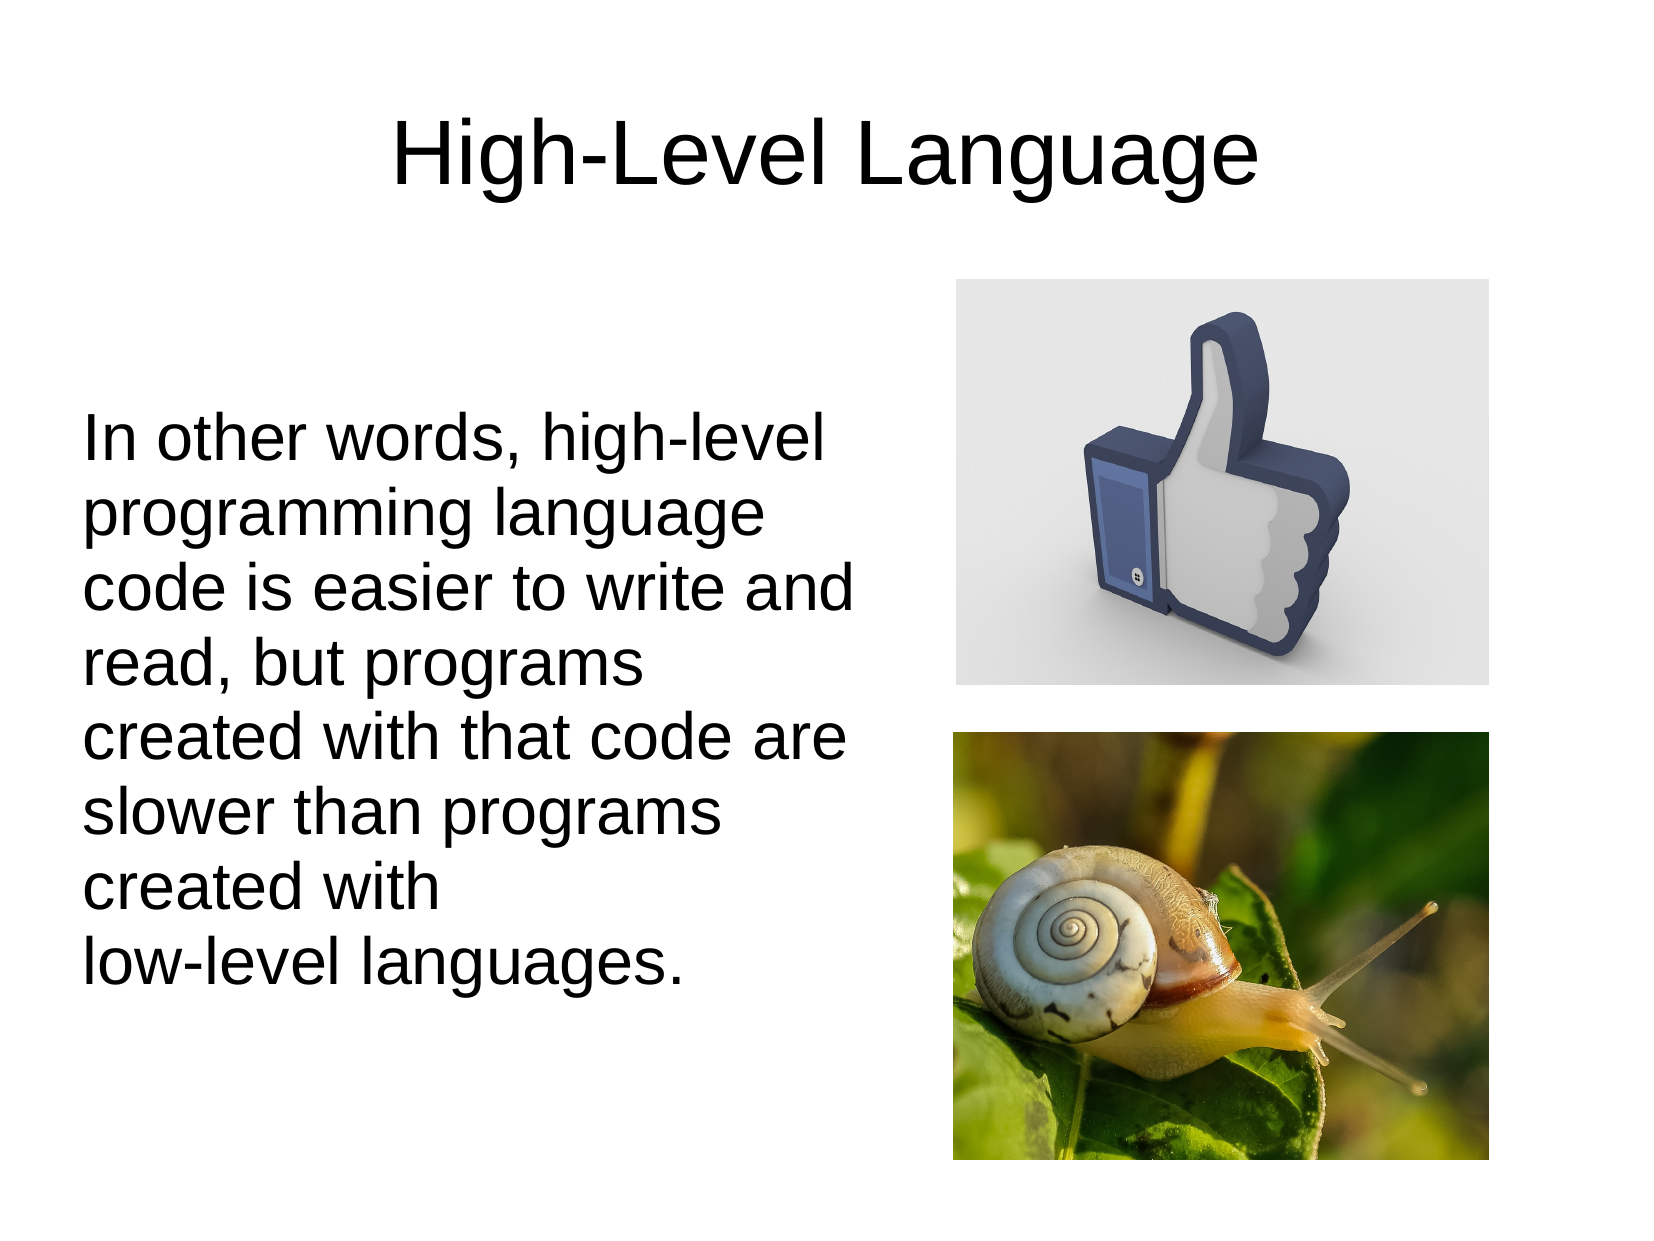

# High-Level Language
In other words, high-level
programming language
code is easier to write and
read, but programs
created with that code are
slower than programs
created with
low-level languages.